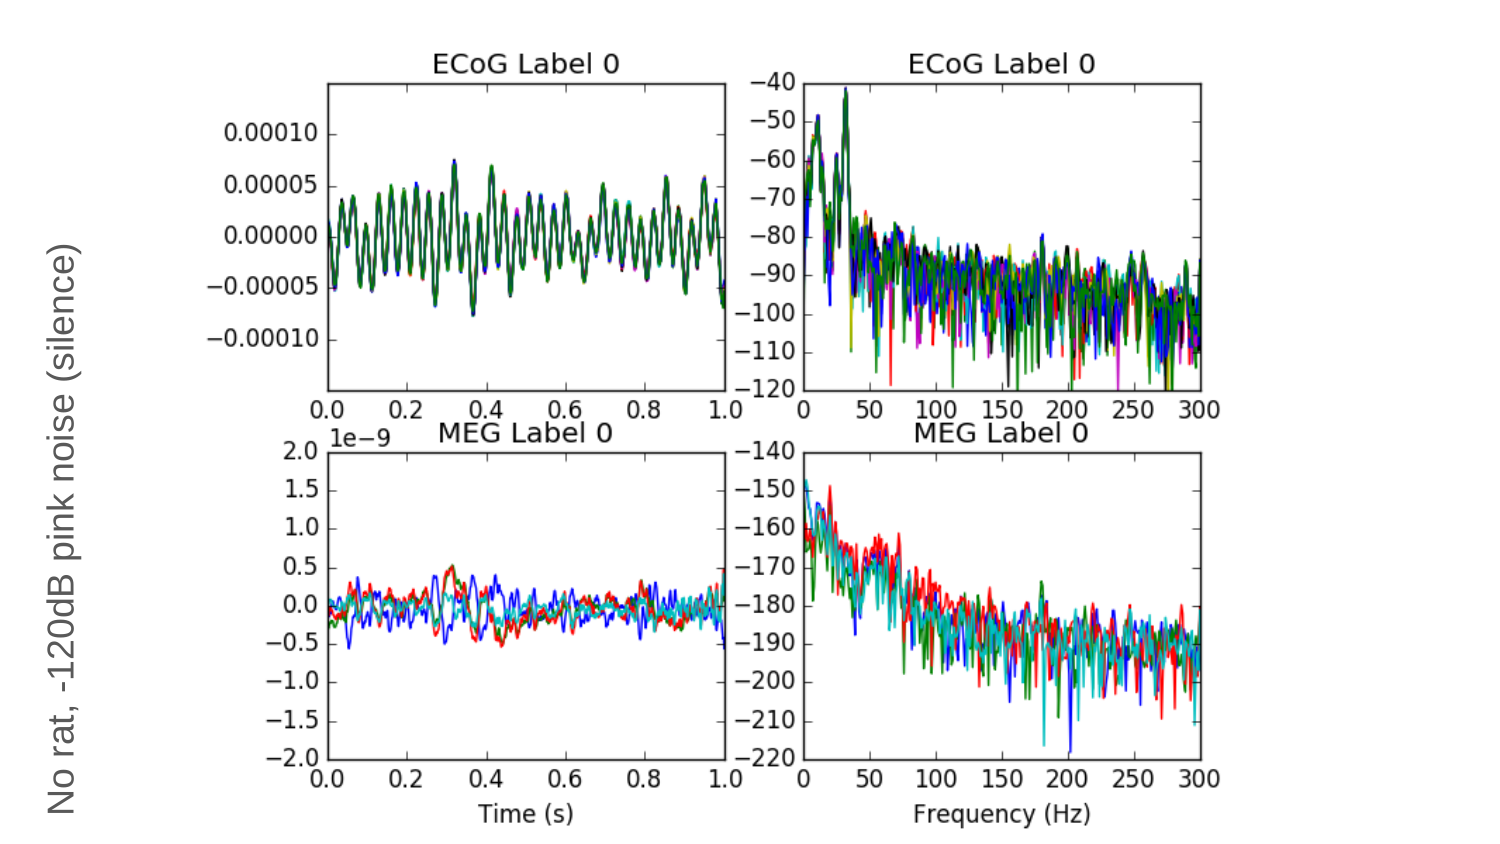

# No rat, -120dB pink noise (silence)